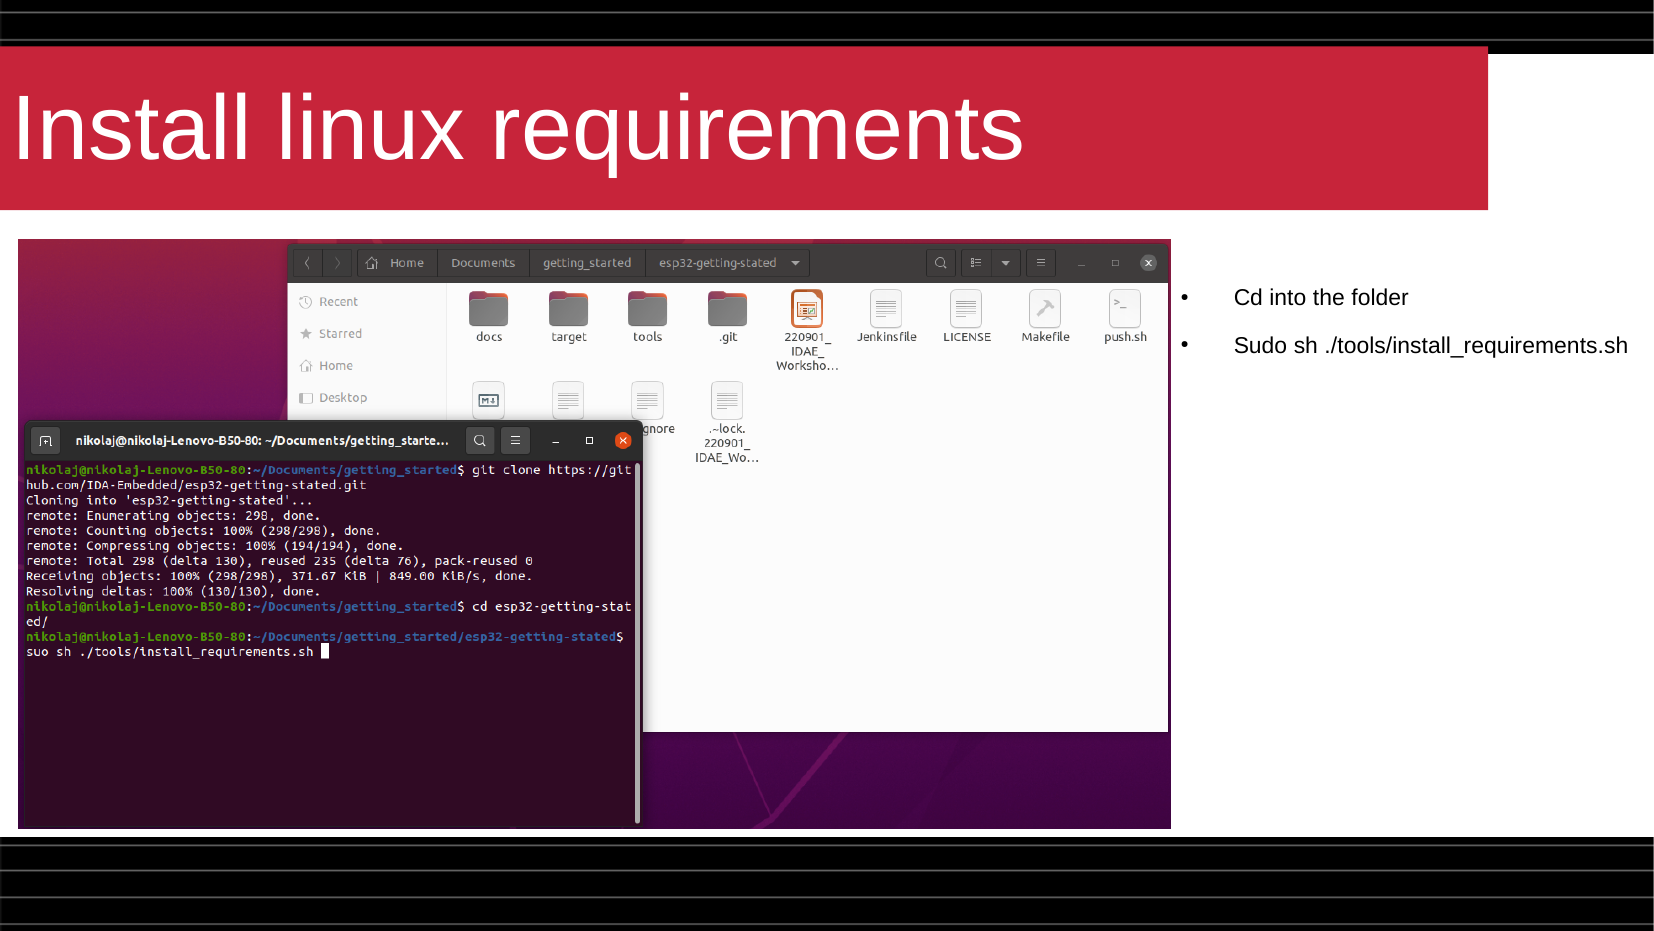

# Install linux requirements
Cd into the folder
Sudo sh ./tools/install_requirements.sh